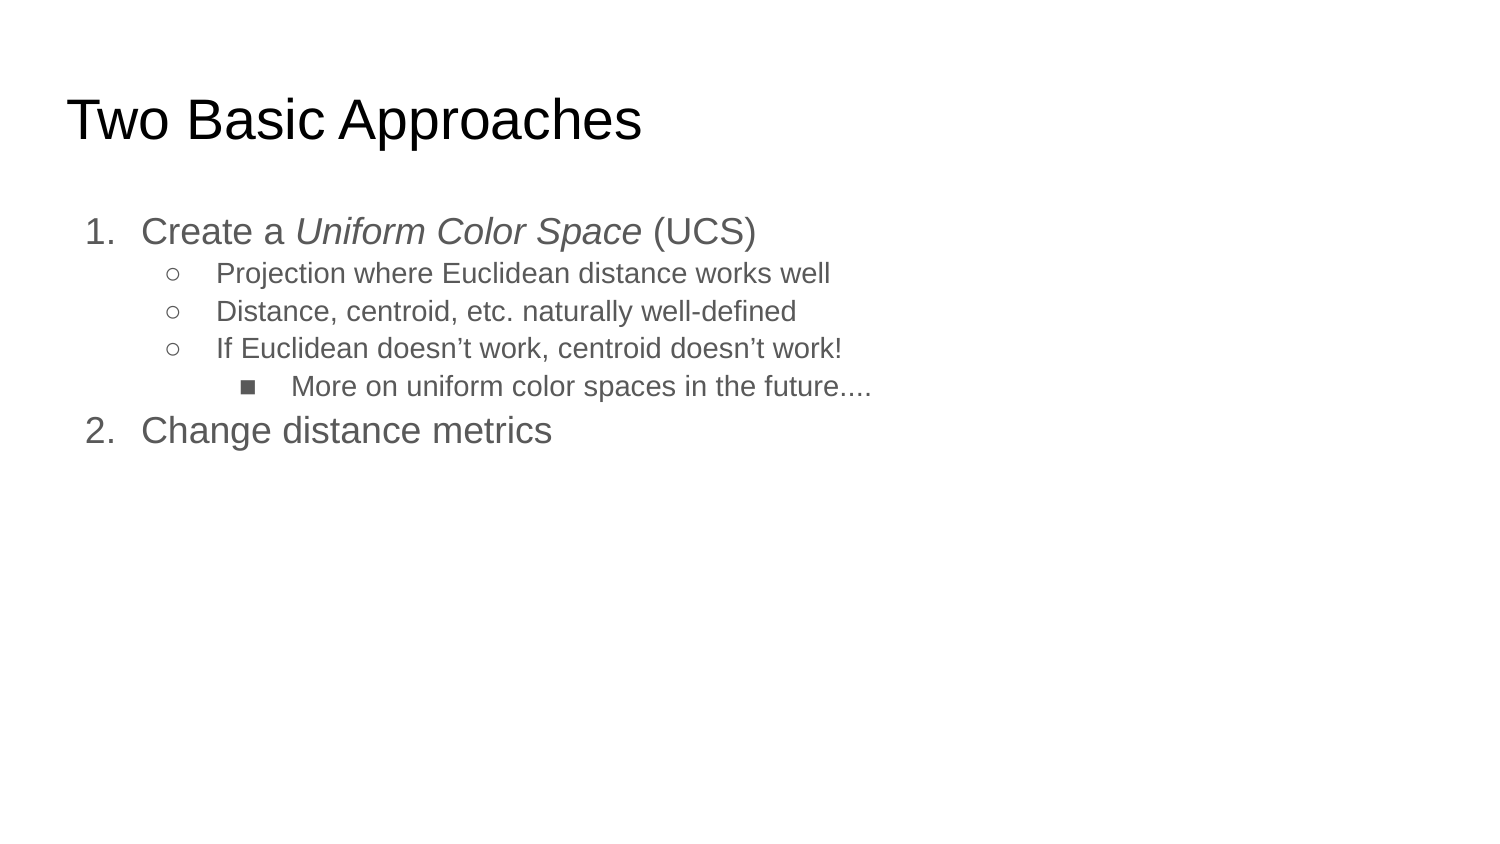

# Two Basic Approaches
Create a Uniform Color Space (UCS)
Projection where Euclidean distance works well
Distance, centroid, etc. naturally well-defined
If Euclidean doesn’t work, centroid doesn’t work!
More on uniform color spaces in the future....
Change distance metrics